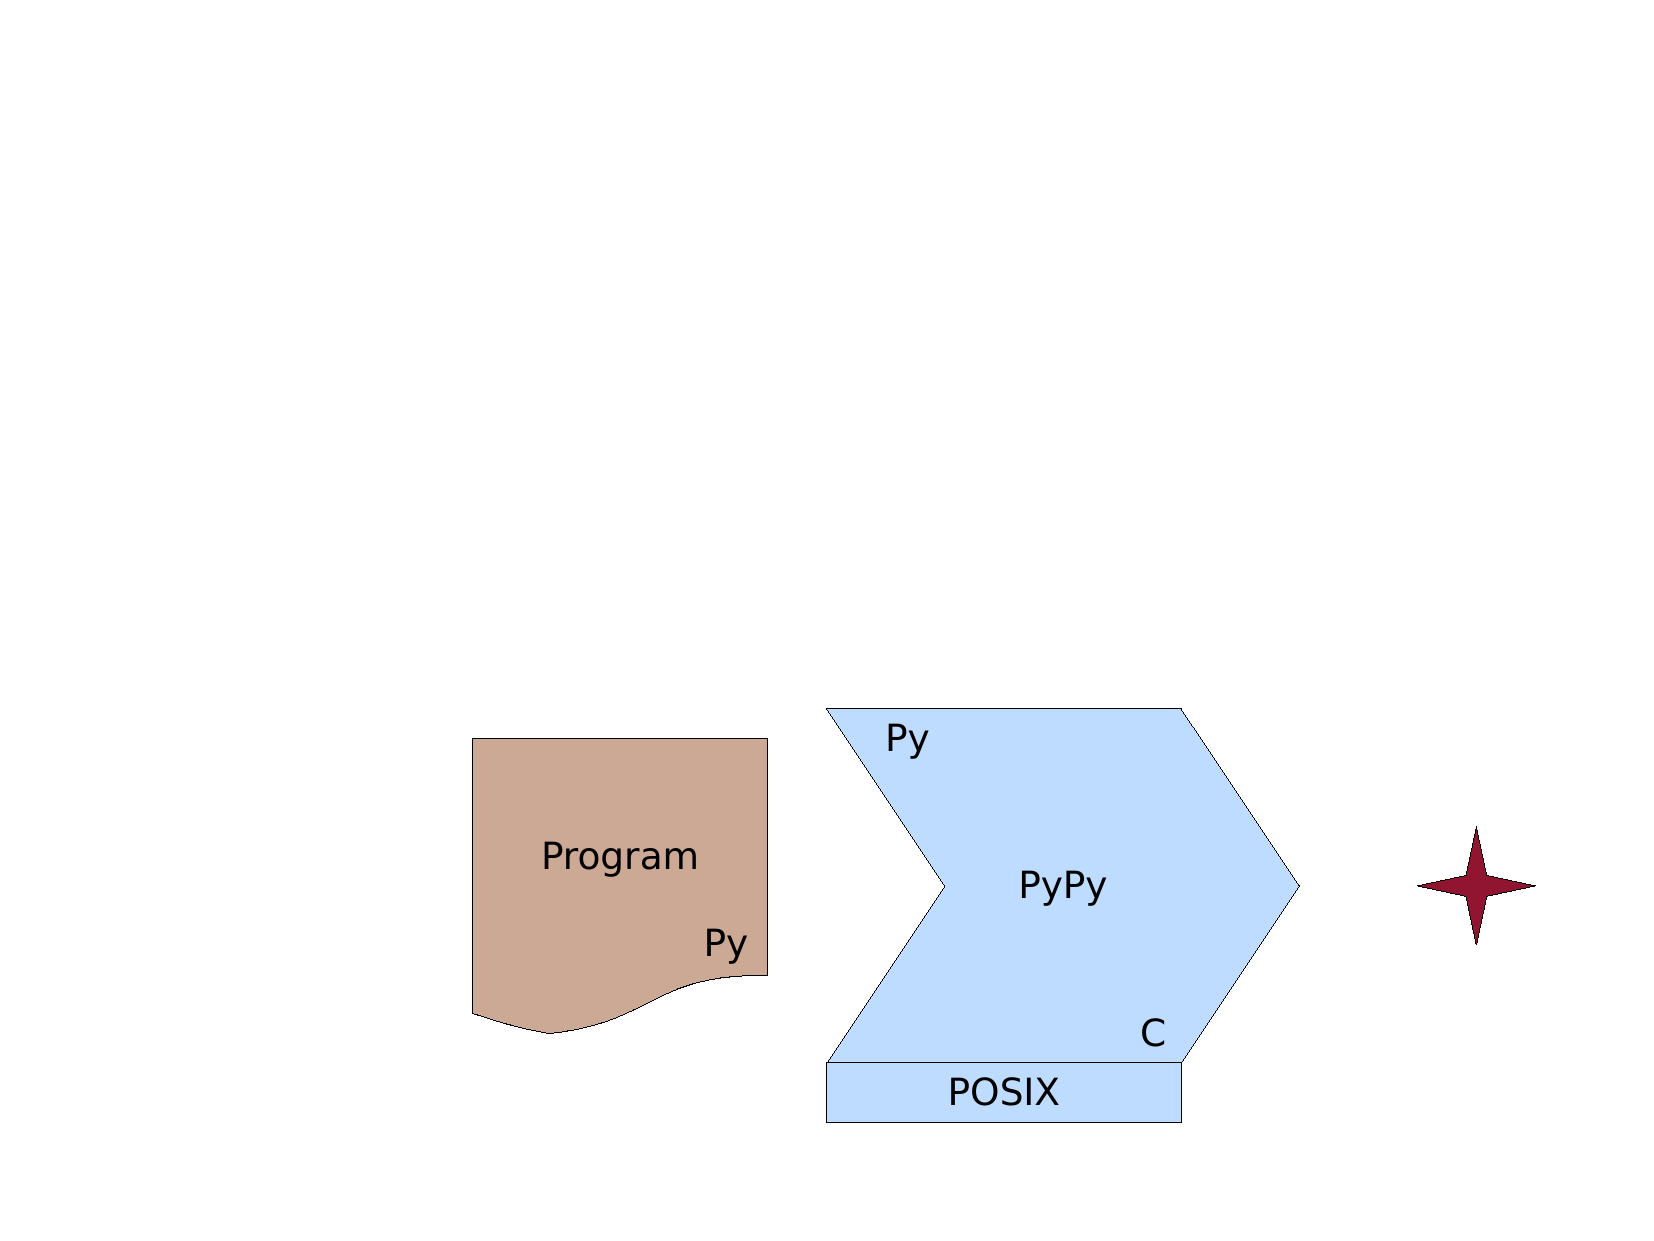

PyPy
Py
Program
Py
C
POSIX
POSIX
POSIX